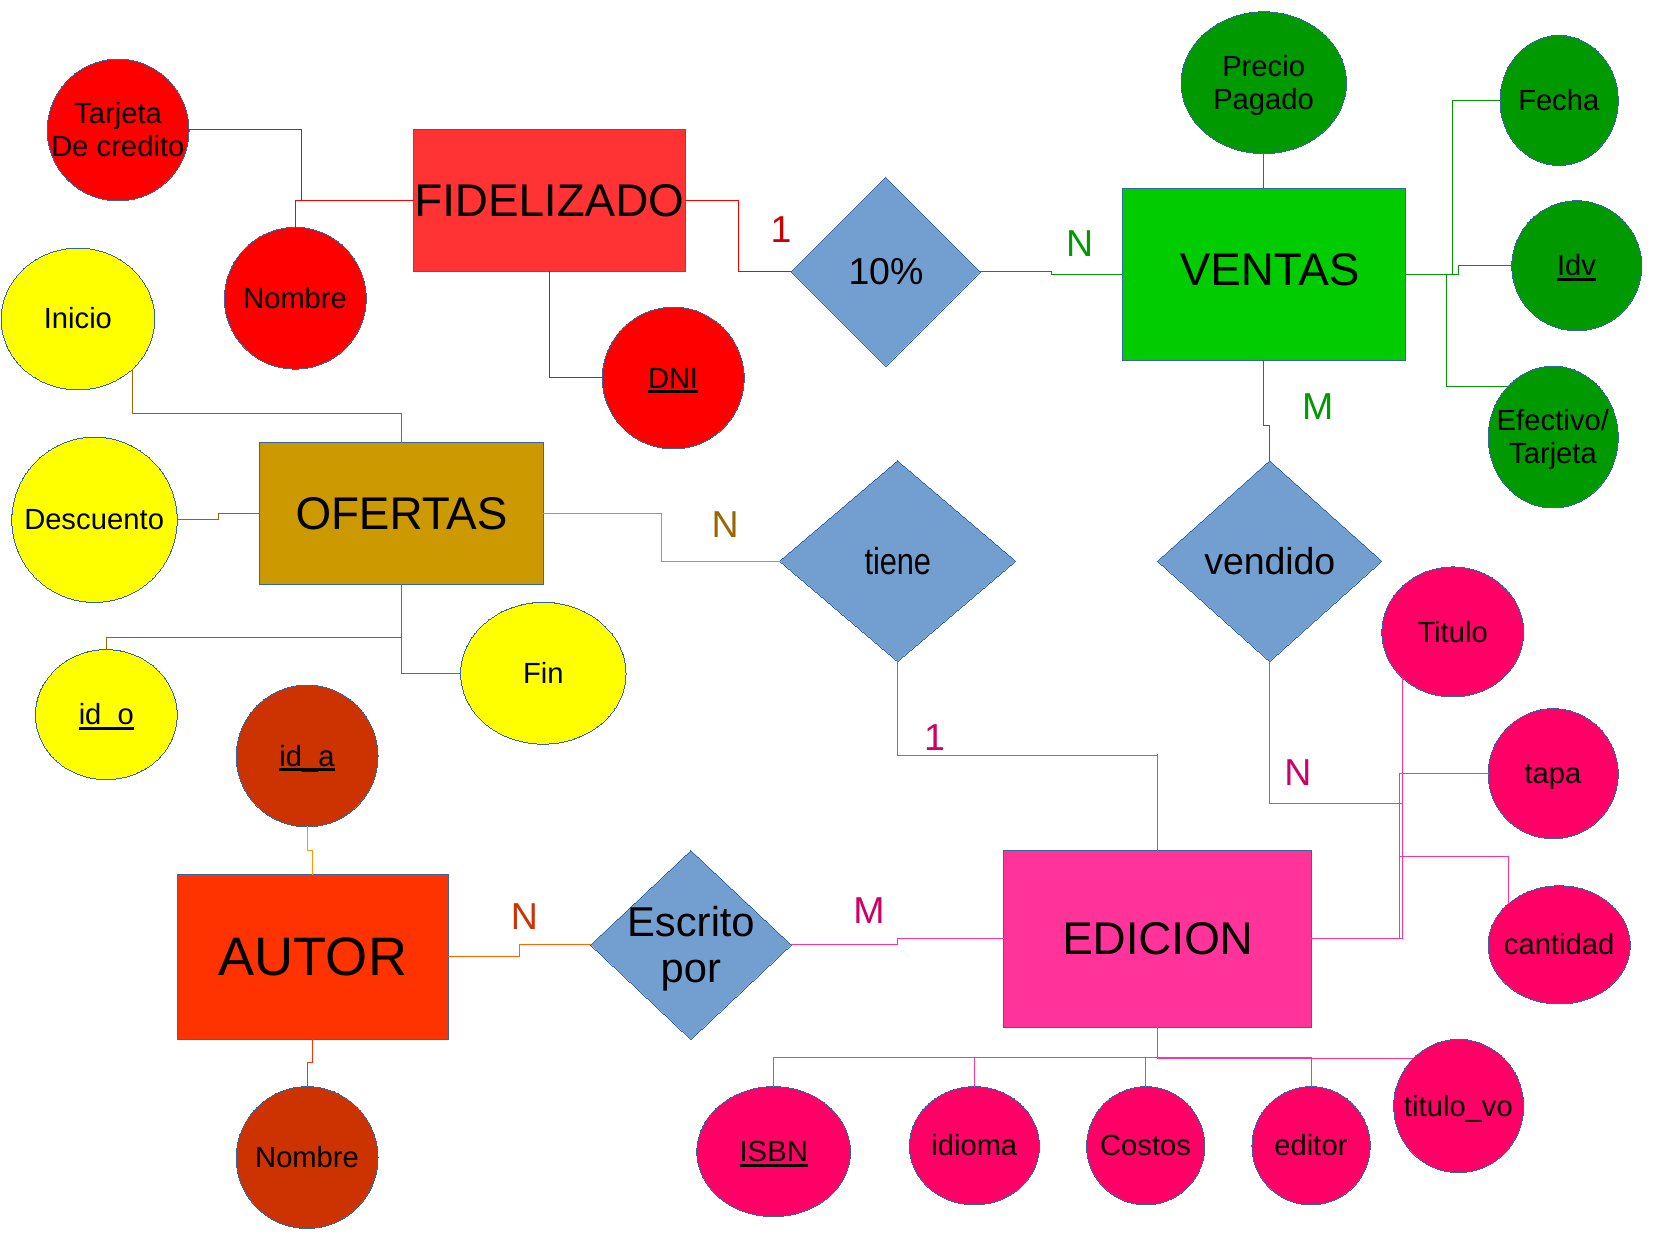

Precio
Pagado
Fecha
Tarjeta
De credito
FIDELIZADO
10%
1
Idv
N
Nombre
VENTAS
Inicio
DNI
Efectivo/
Tarjeta
M
Descuento
OFERTAS
tiene
vendido
N
Titulo
Fin
id_o
n
id_a
1
tapa
N
Escrito
por
EDICION
AUTOR
M
cantidad
N
titulo_vo
Nombre
ISBN
idioma
Costos
editor